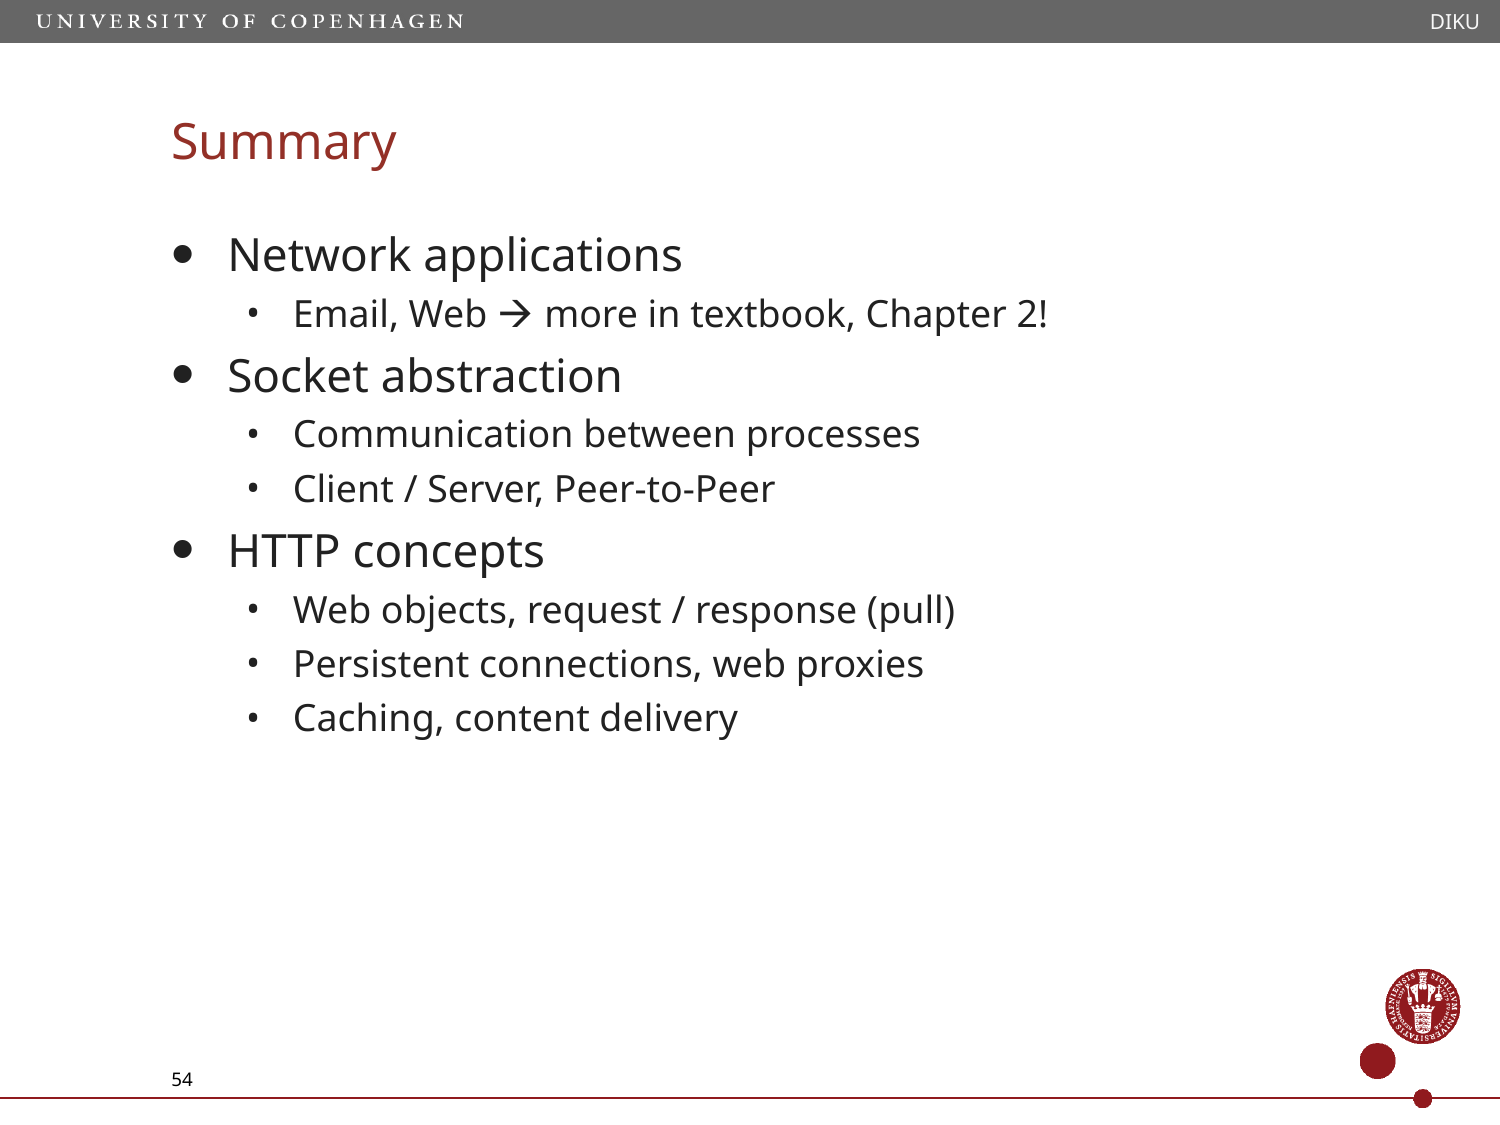

DIKU
# Summary
Network applications
Email, Web  more in textbook, Chapter 2!
Socket abstraction
Communication between processes
Client / Server, Peer-to-Peer
HTTP concepts
Web objects, request / response (pull)
Persistent connections, web proxies
Caching, content delivery